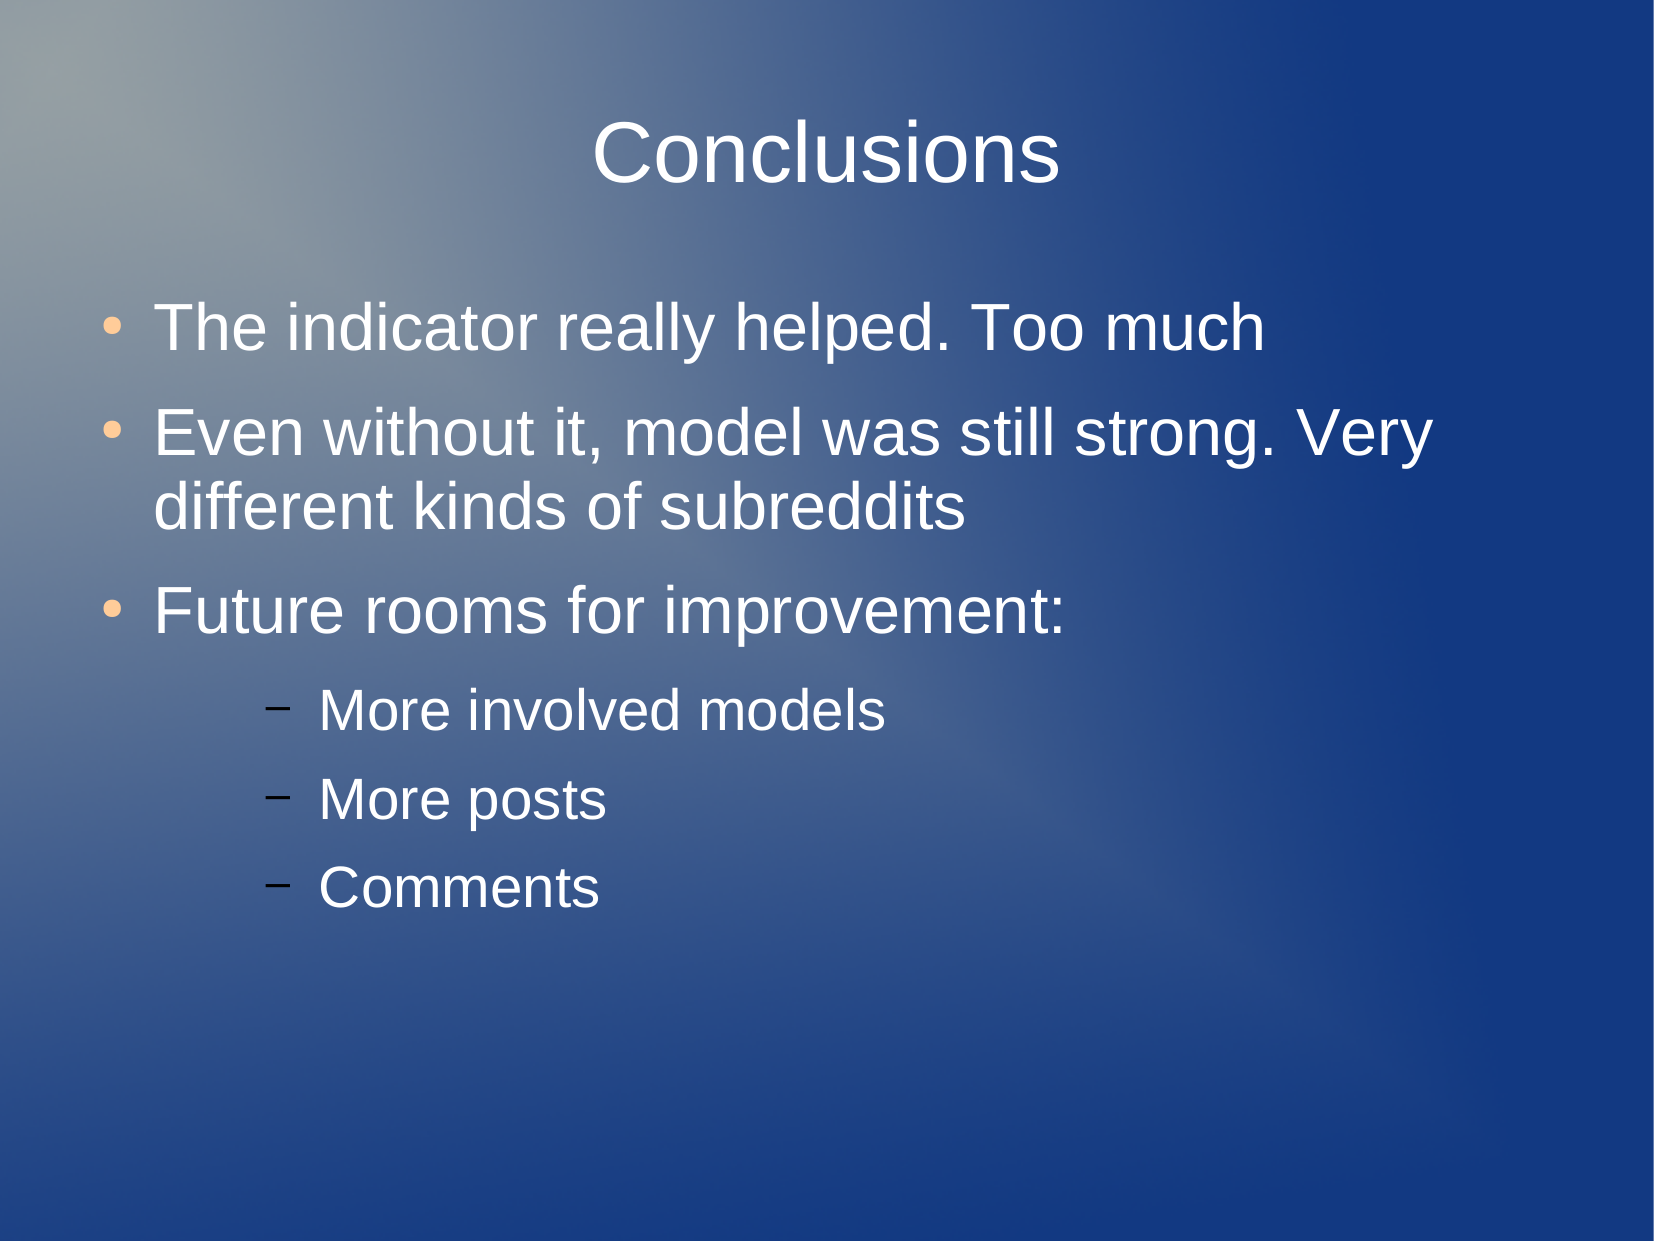

# Conclusions
The indicator really helped. Too much
Even without it, model was still strong. Very different kinds of subreddits
Future rooms for improvement:
More involved models
More posts
Comments